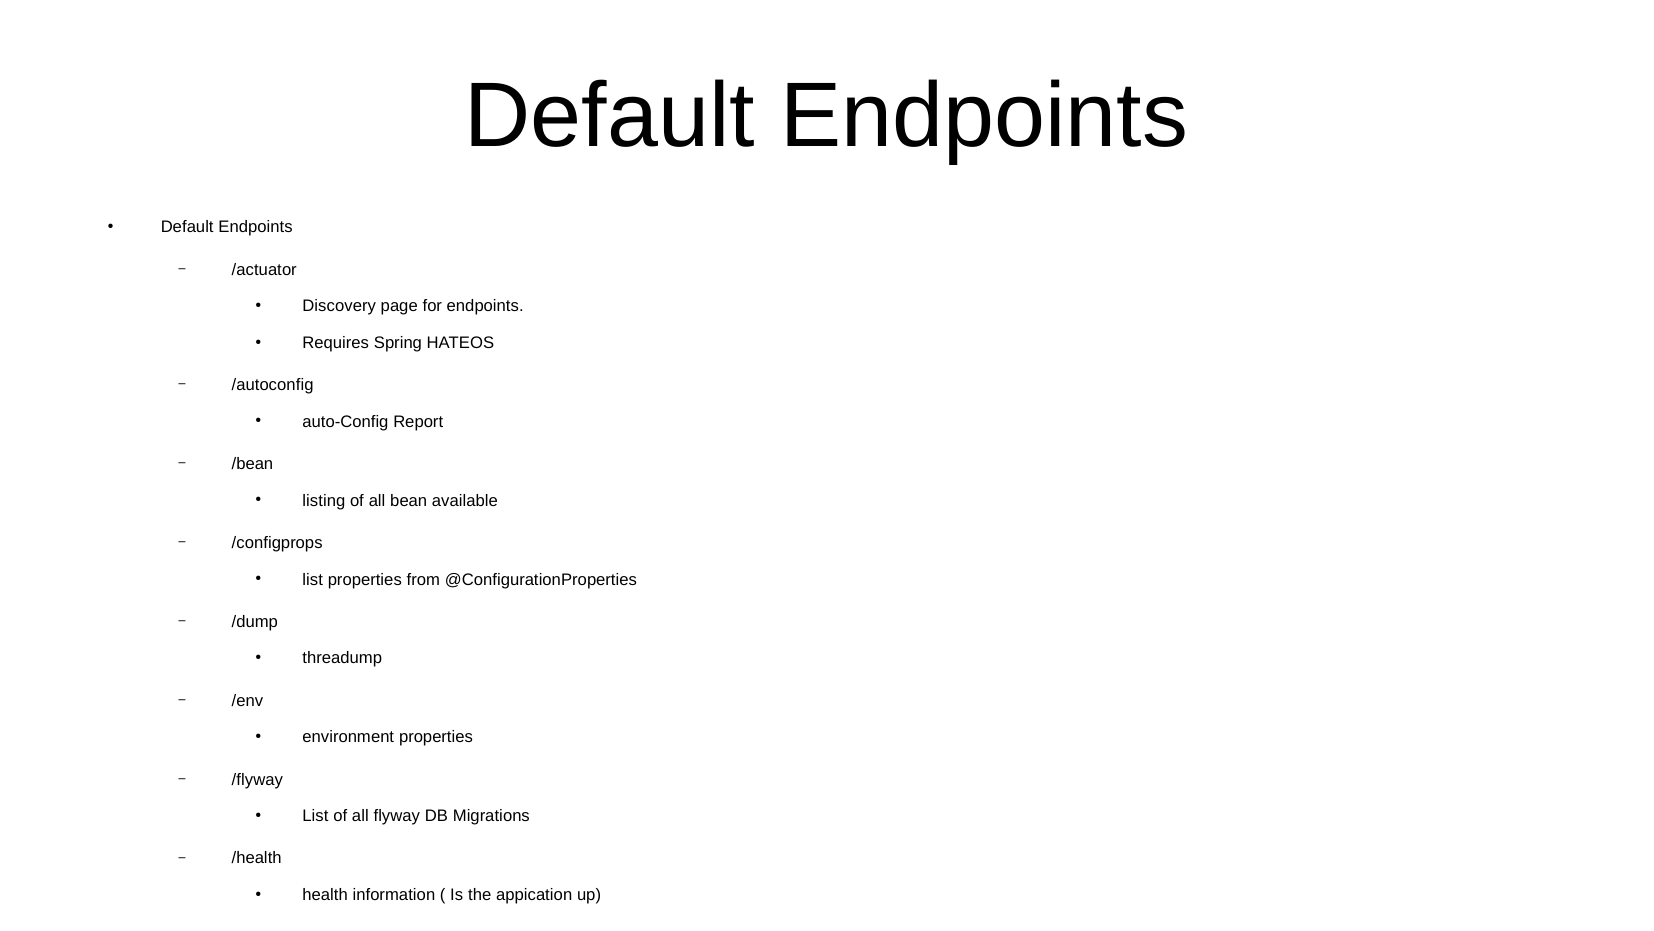

# Default Endpoints
Default Endpoints
/actuator
Discovery page for endpoints.
Requires Spring HATEOS
/autoconfig
auto-Config Report
/bean
listing of all bean available
/configprops
list properties from @ConfigurationProperties
/dump
threadump
/env
environment properties
/flyway
List of all flyway DB Migrations
/health
health information ( Is the appication up)